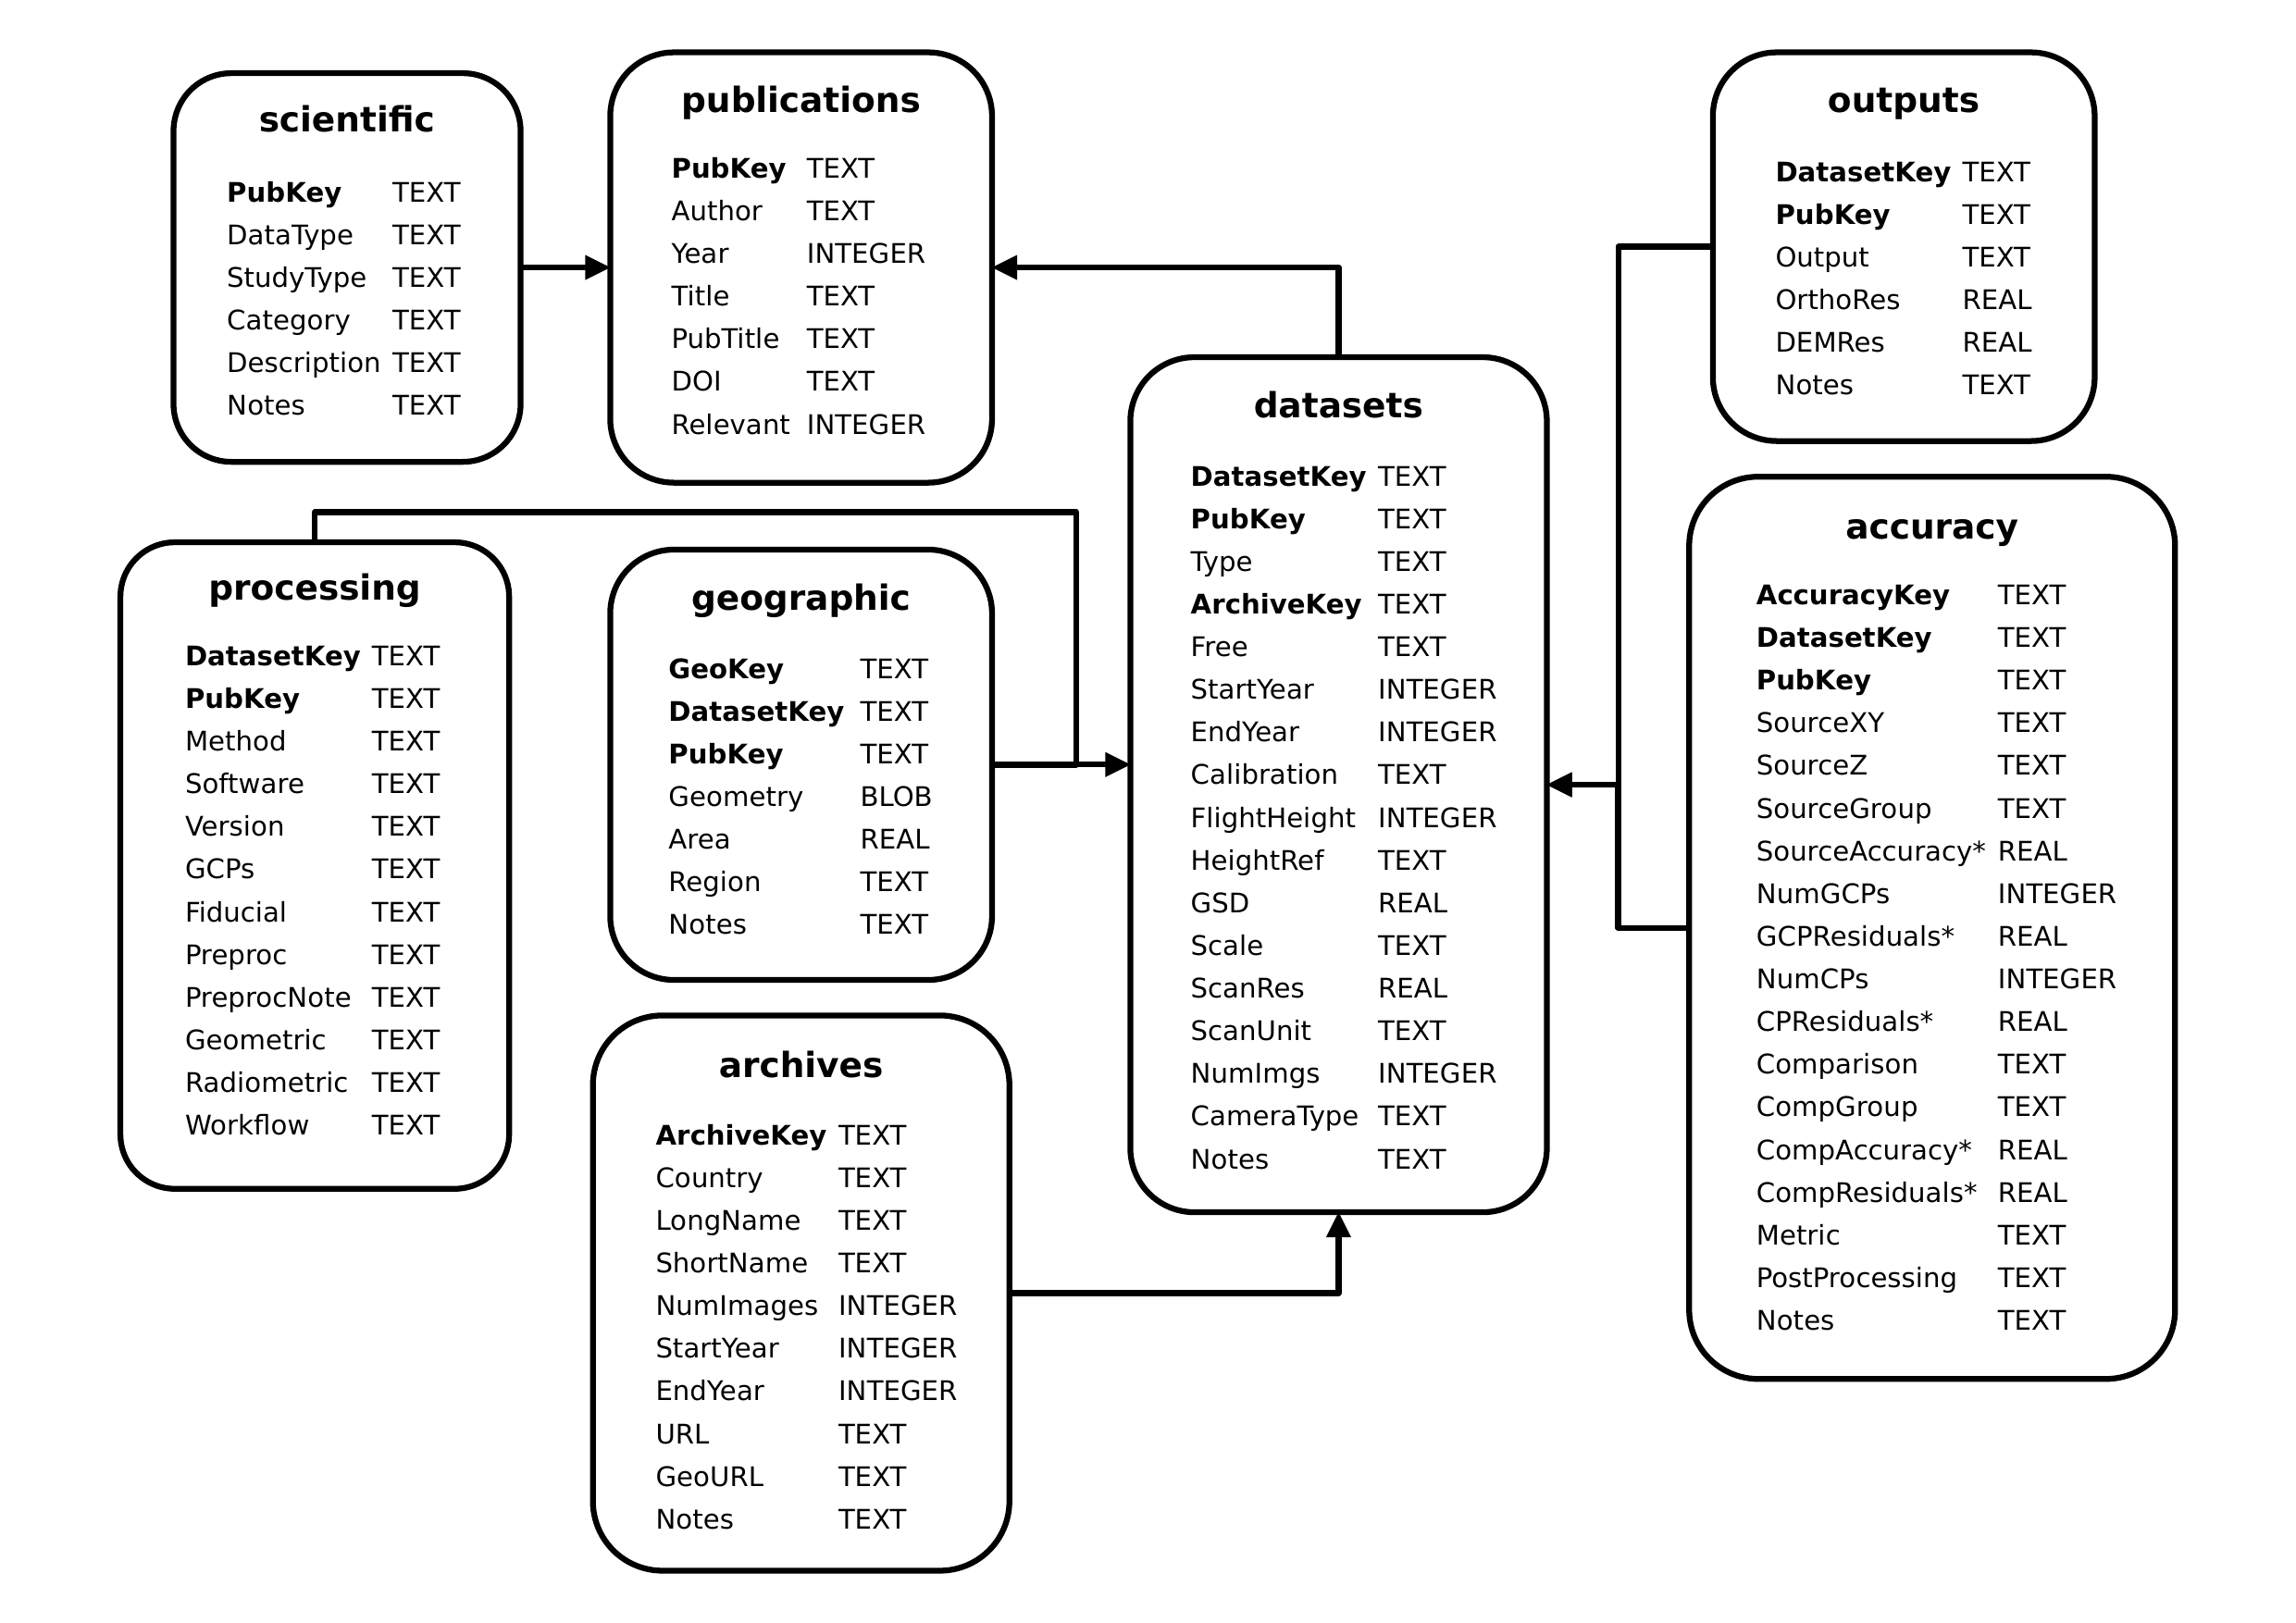

publications
| PubKey | TEXT |
| --- | --- |
| Author | TEXT |
| Year | INTEGER |
| Title | TEXT |
| PubTitle | TEXT |
| DOI | TEXT |
| Relevant | INTEGER |
outputs
| DatasetKey | TEXT |
| --- | --- |
| PubKey | TEXT |
| Output | TEXT |
| OrthoRes | REAL |
| DEMRes | REAL |
| Notes | TEXT |
scientific
| PubKey | TEXT |
| --- | --- |
| DataType | TEXT |
| StudyType | TEXT |
| Category | TEXT |
| Description | TEXT |
| Notes | TEXT |
datasets
| DatasetKey | TEXT |
| --- | --- |
| PubKey | TEXT |
| Type | TEXT |
| ArchiveKey | TEXT |
| Free | TEXT |
| StartYear | INTEGER |
| EndYear | INTEGER |
| Calibration | TEXT |
| FlightHeight | INTEGER |
| HeightRef | TEXT |
| GSD | REAL |
| Scale | TEXT |
| ScanRes | REAL |
| ScanUnit | TEXT |
| NumImgs | INTEGER |
| CameraType | TEXT |
| Notes | TEXT |
accuracy
| AccuracyKey | TEXT |
| --- | --- |
| DatasetKey | TEXT |
| PubKey | TEXT |
| SourceXY | TEXT |
| SourceZ | TEXT |
| SourceGroup | TEXT |
| SourceAccuracy\* | REAL |
| NumGCPs | INTEGER |
| GCPResiduals\* | REAL |
| NumCPs | INTEGER |
| CPResiduals\* | REAL |
| Comparison | TEXT |
| CompGroup | TEXT |
| CompAccuracy\* | REAL |
| CompResiduals\* | REAL |
| Metric | TEXT |
| PostProcessing | TEXT |
| Notes | TEXT |
processing
| DatasetKey | TEXT |
| --- | --- |
| PubKey | TEXT |
| Method | TEXT |
| Software | TEXT |
| Version | TEXT |
| GCPs | TEXT |
| Fiducial | TEXT |
| Preproc | TEXT |
| PreprocNote | TEXT |
| Geometric | TEXT |
| Radiometric | TEXT |
| Workflow | TEXT |
geographic
| GeoKey | TEXT |
| --- | --- |
| DatasetKey | TEXT |
| PubKey | TEXT |
| Geometry | BLOB |
| Area | REAL |
| Region | TEXT |
| Notes | TEXT |
archives
| ArchiveKey | TEXT |
| --- | --- |
| Country | TEXT |
| LongName | TEXT |
| ShortName | TEXT |
| NumImages | INTEGER |
| StartYear | INTEGER |
| EndYear | INTEGER |
| URL | TEXT |
| GeoURL | TEXT |
| Notes | TEXT |